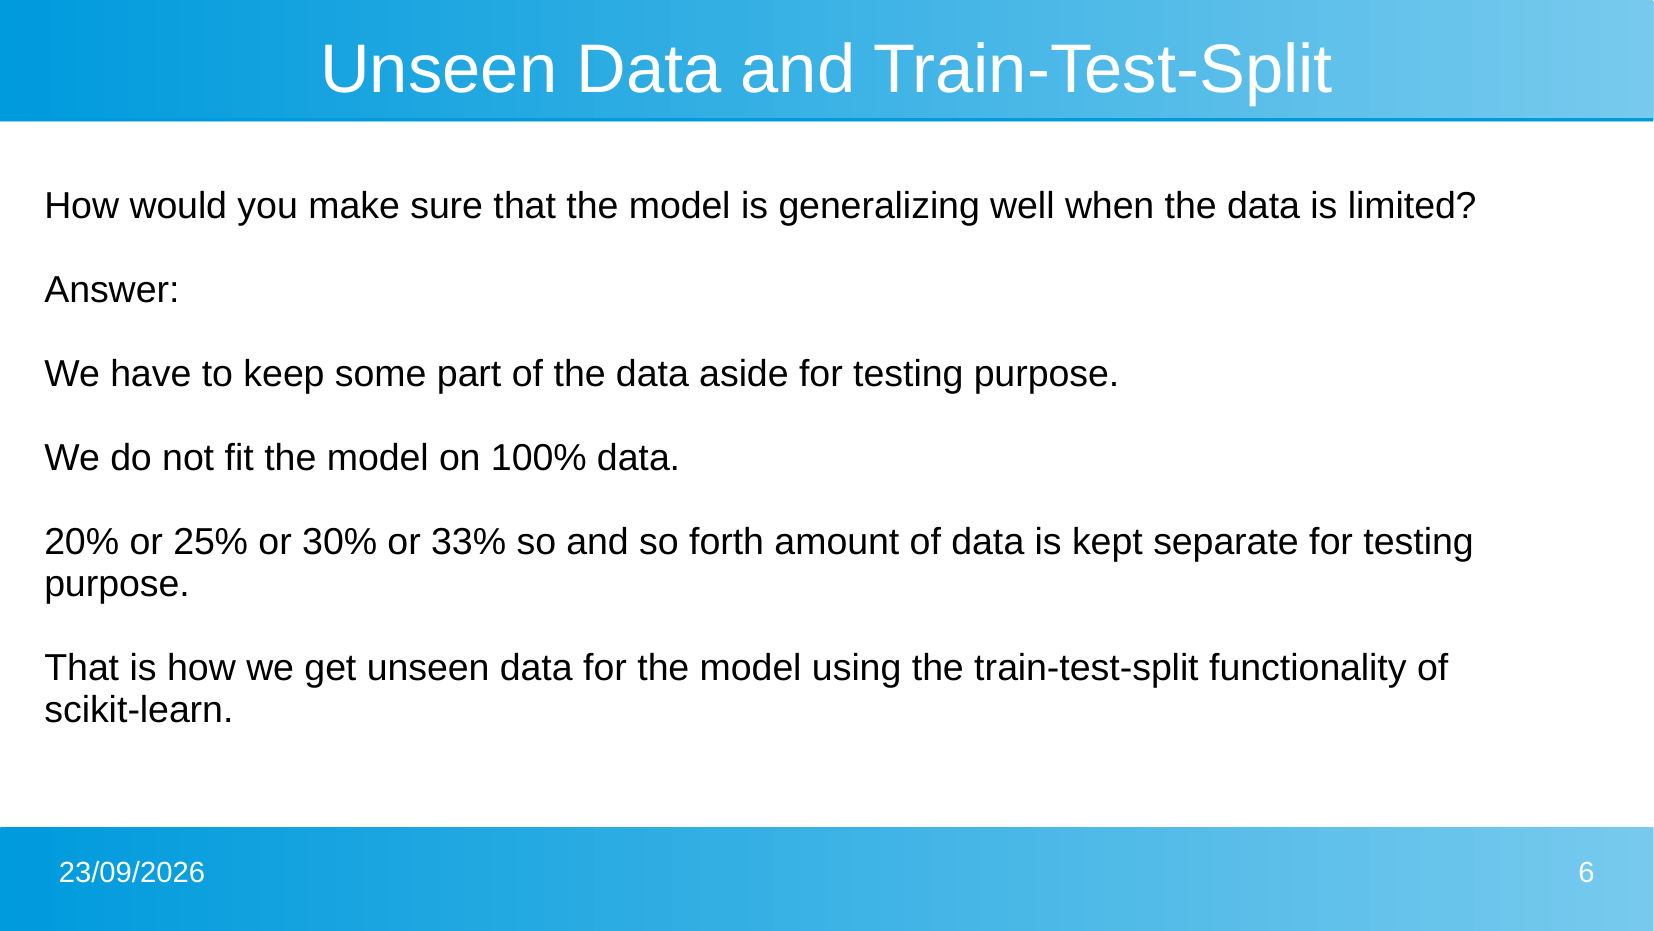

# Unseen Data and Train-Test-Split
How would you make sure that the model is generalizing well when the data is limited?
Answer:
We have to keep some part of the data aside for testing purpose.
We do not fit the model on 100% data.
20% or 25% or 30% or 33% so and so forth amount of data is kept separate for testing purpose.
That is how we get unseen data for the model using the train-test-split functionality of scikit-learn.
6